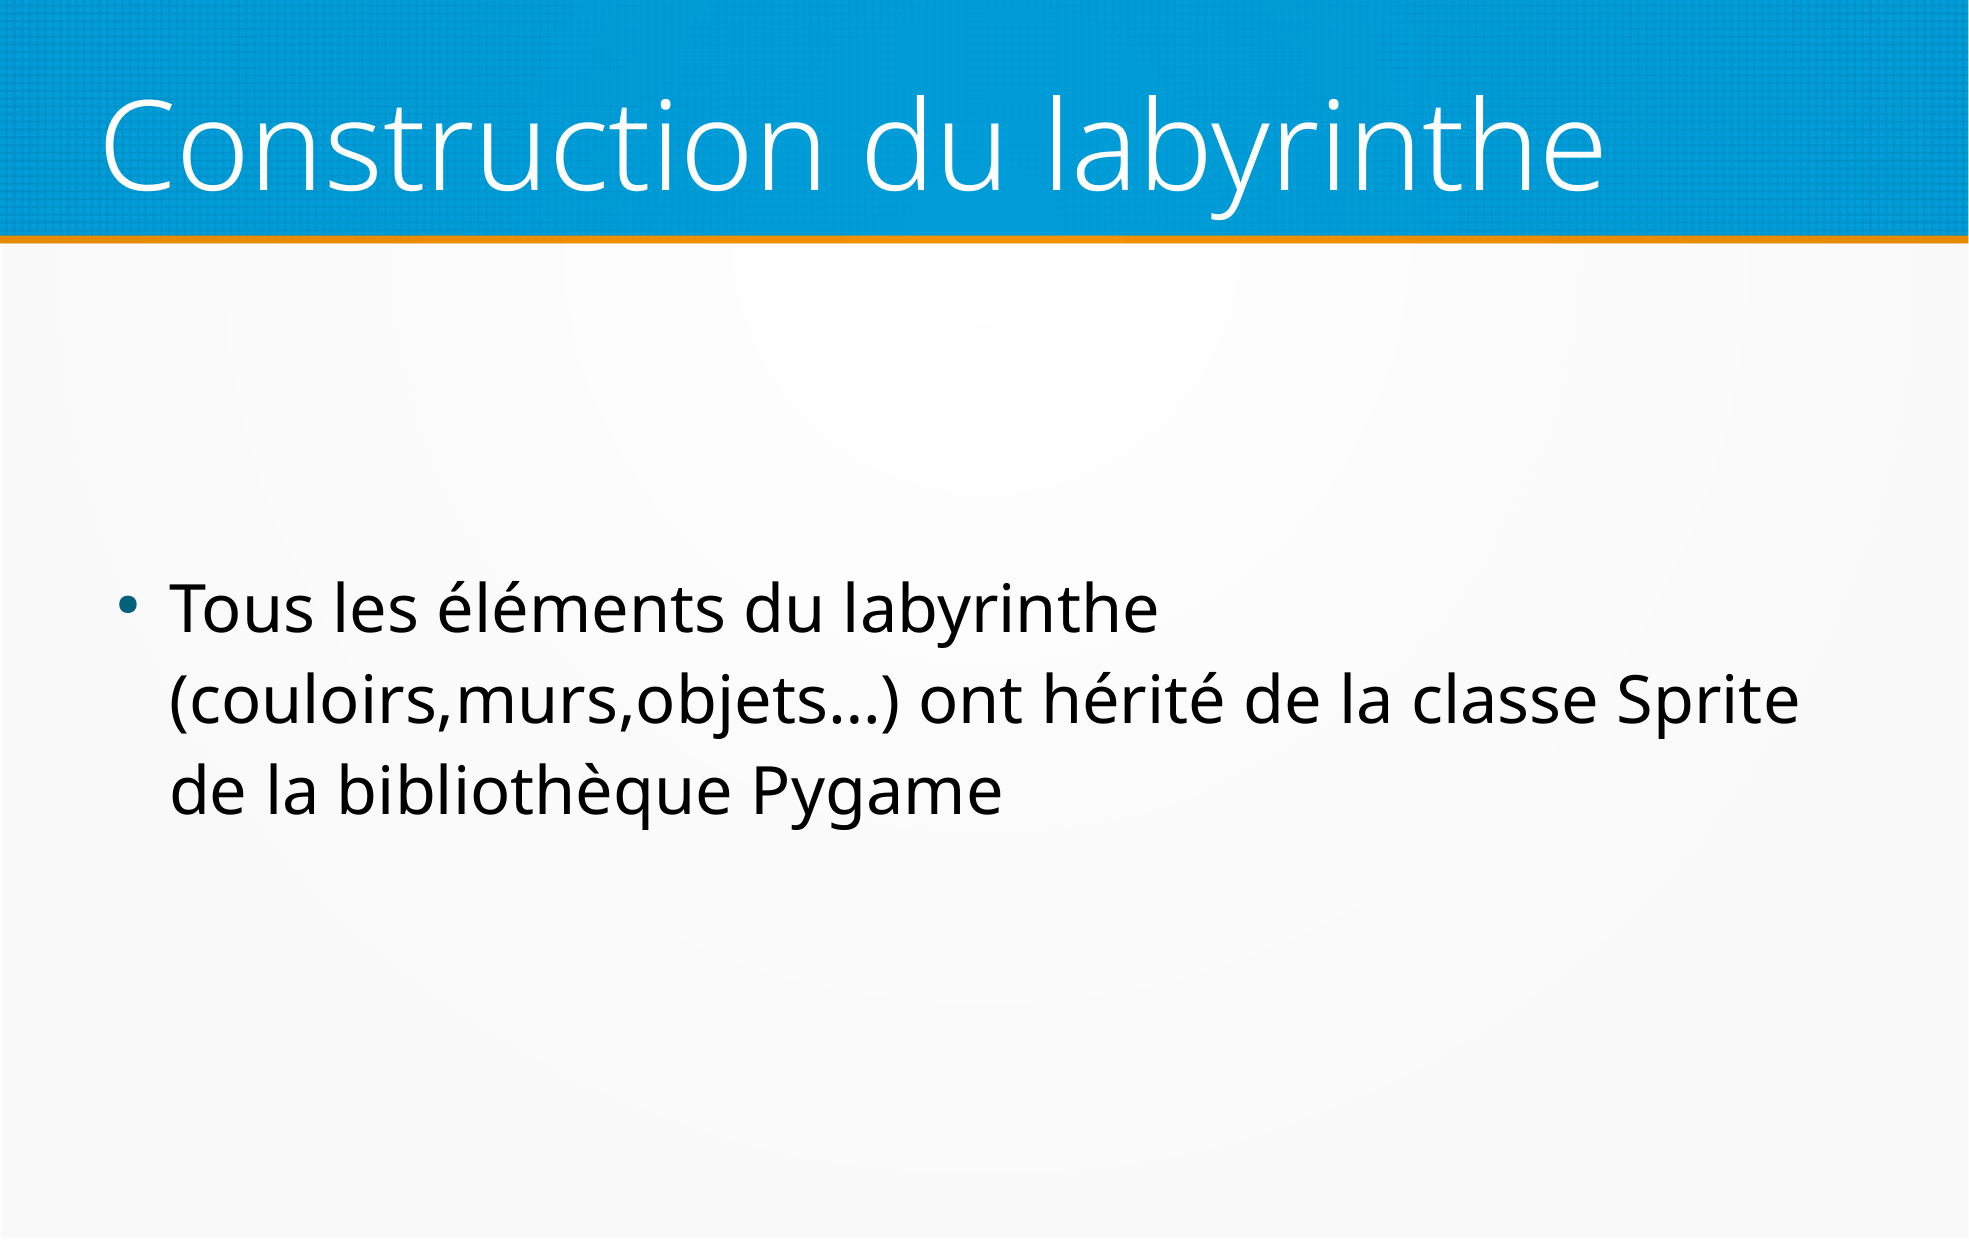

# Construction du labyrinthe
Tous les éléments du labyrinthe (couloirs,murs,objets…) ont hérité de la classe Sprite de la bibliothèque Pygame